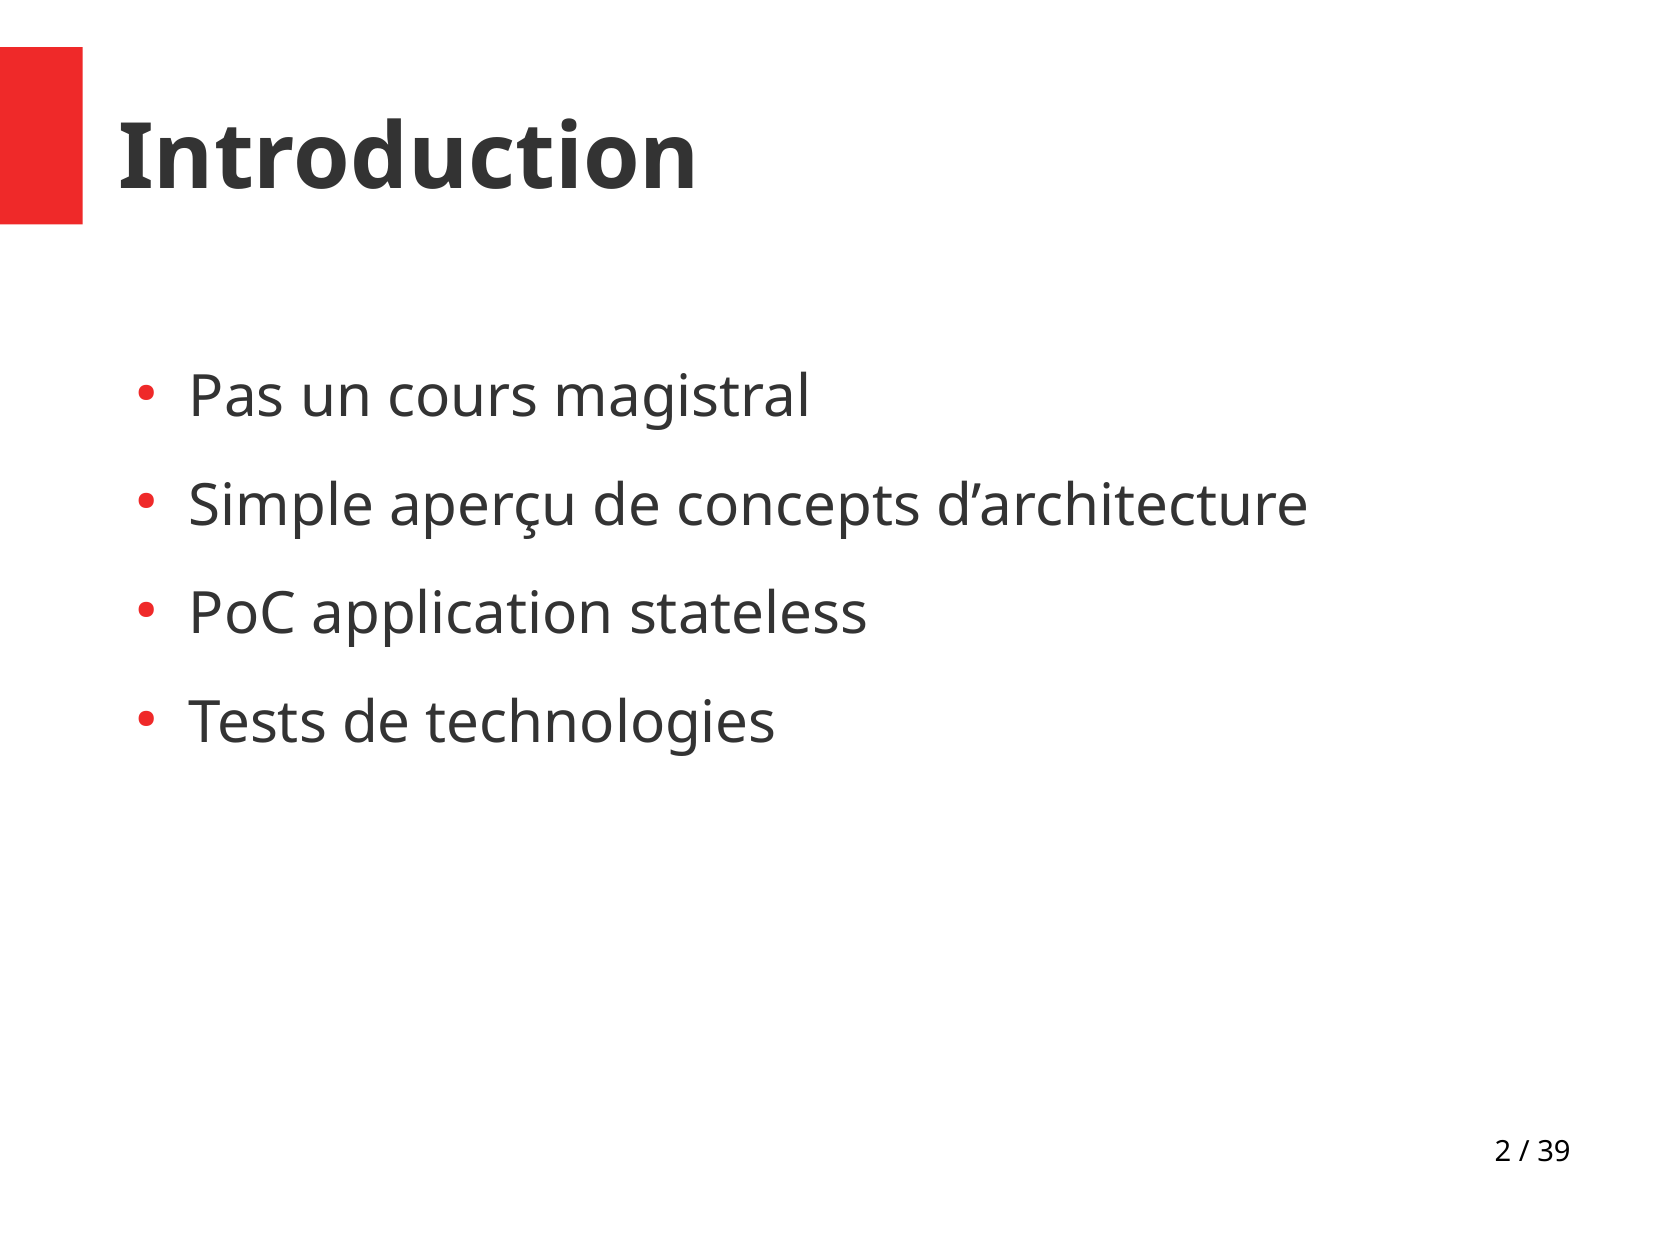

# Introduction
Pas un cours magistral
Simple aperçu de concepts d’architecture
PoC application stateless
Tests de technologies
2